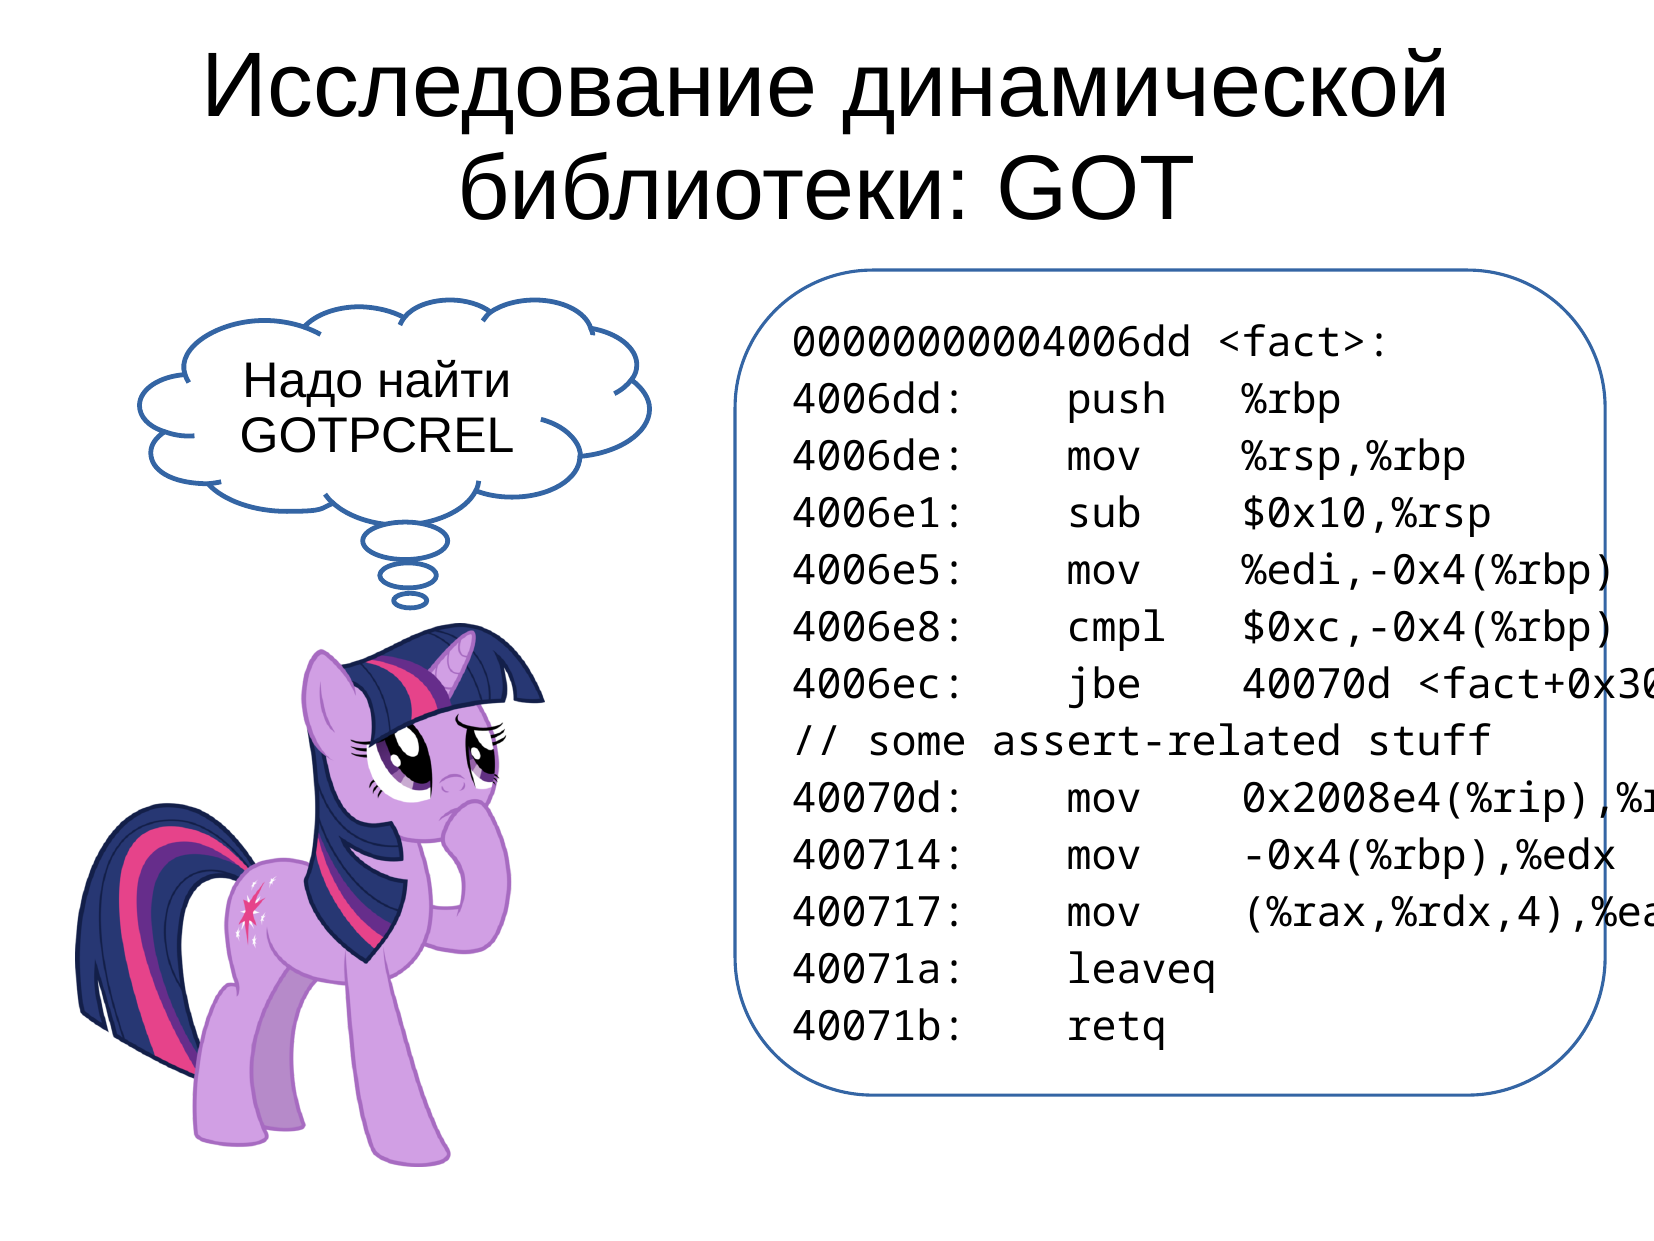

# Исследование динамической библиотеки: GOT
00000000004006dd <fact>:
4006dd: push %rbp
4006de: mov %rsp,%rbp
4006e1: sub $0x10,%rsp
4006e5: mov %edi,-0x4(%rbp)
4006e8: cmpl $0xc,-0x4(%rbp)
4006ec: jbe 40070d <fact+0x30>
// some assert-related stuff
40070d: mov 0x2008e4(%rip),%rax
400714: mov -0x4(%rbp),%edx
400717: mov (%rax,%rdx,4),%eax
40071a: leaveq
40071b: retq
Надо найти
GOTPCREL